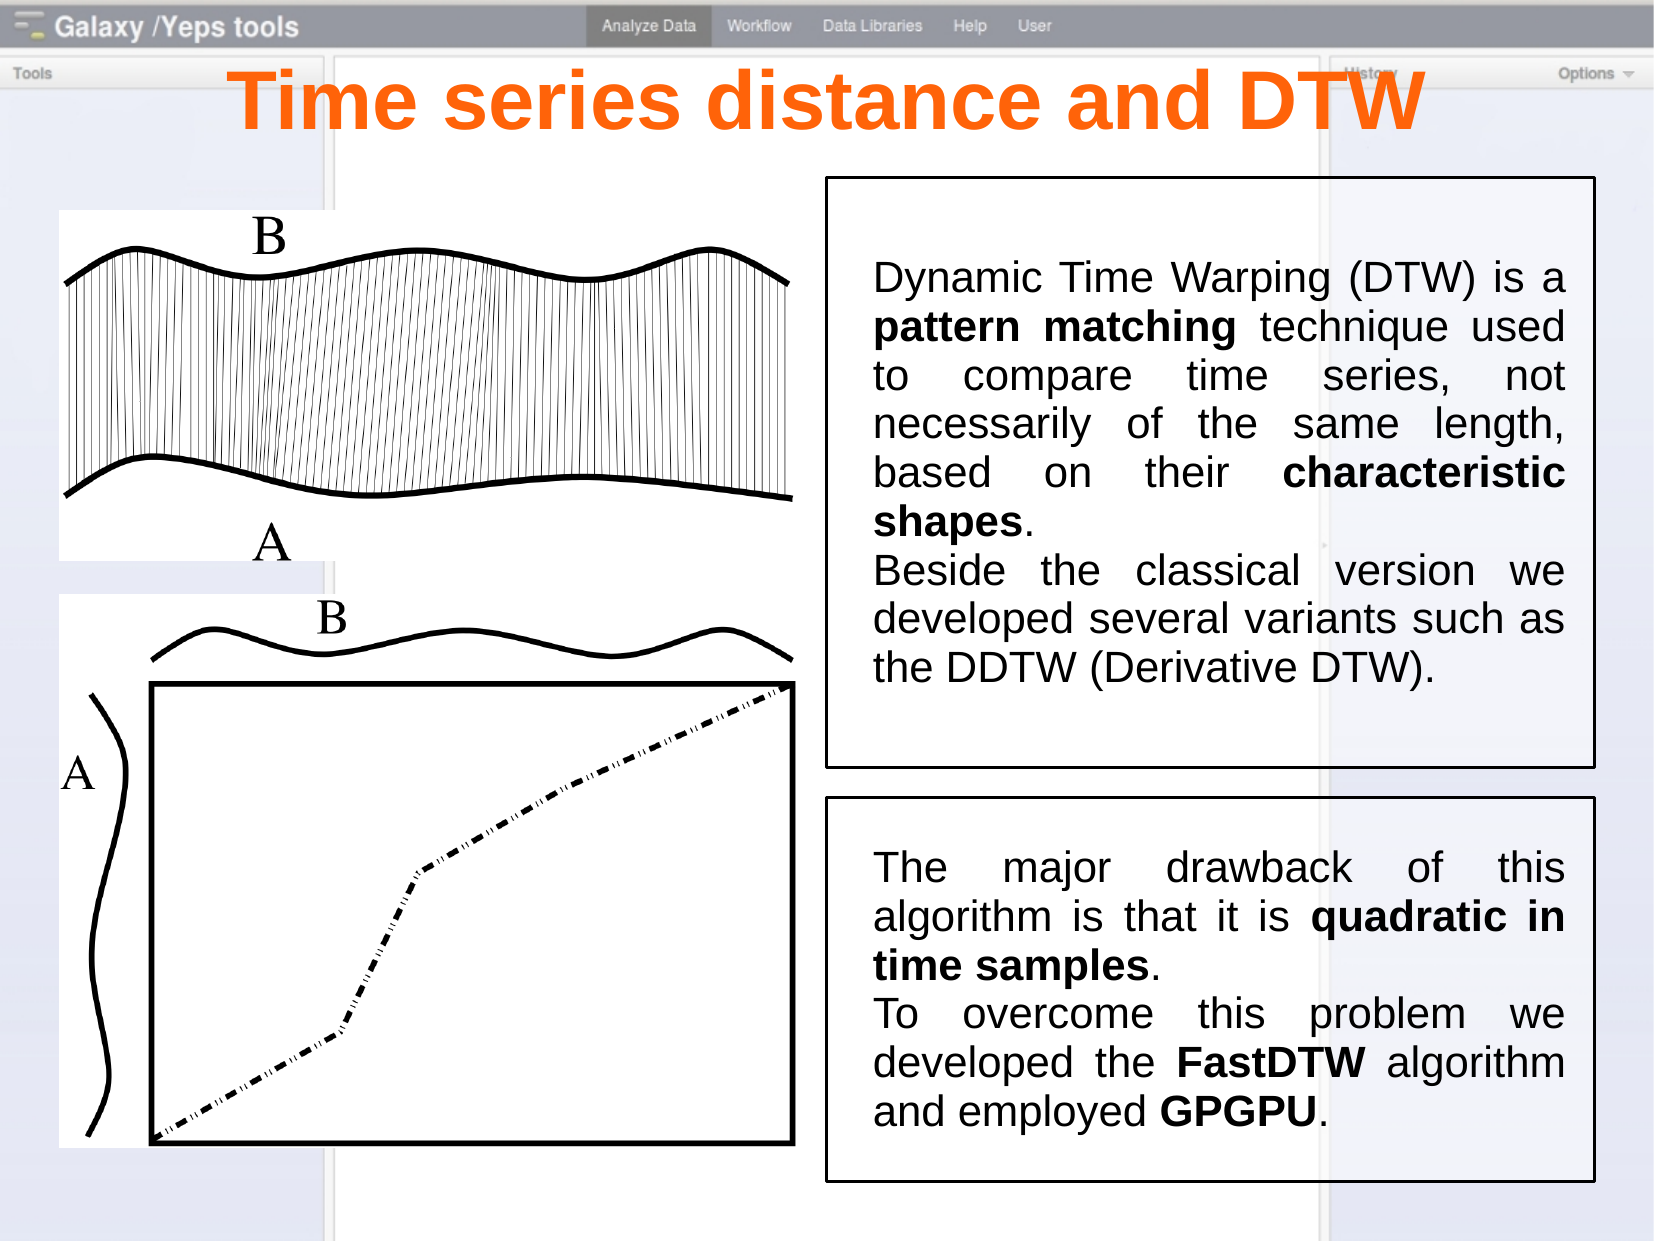

# Time series distance and DTW
Dynamic Time Warping (DTW) is a pattern matching technique used to compare time series, not necessarily of the same length, based on their characteristic shapes.
Beside the classical version we developed several variants such as the DDTW (Derivative DTW).
The major drawback of this algorithm is that it is quadratic in time samples.
To overcome this problem we developed the FastDTW algorithm and employed GPGPU.